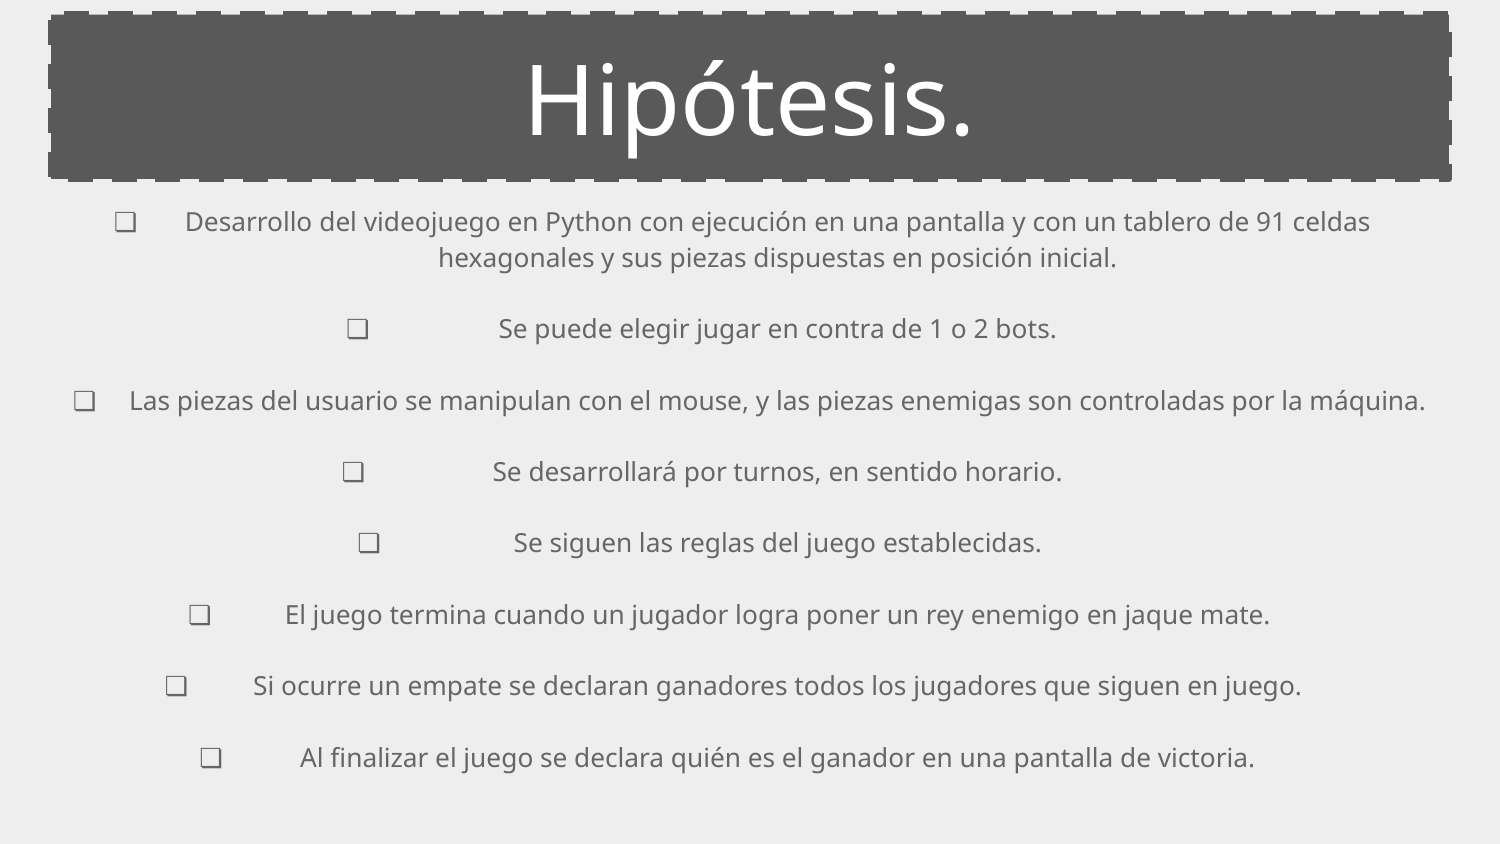

# Hipótesis.
Desarrollo del videojuego en Python con ejecución en una pantalla y con un tablero de 91 celdas hexagonales y sus piezas dispuestas en posición inicial.
Se puede elegir jugar en contra de 1 o 2 bots.
Las piezas del usuario se manipulan con el mouse, y las piezas enemigas son controladas por la máquina.
Se desarrollará por turnos, en sentido horario.
Se siguen las reglas del juego establecidas.
El juego termina cuando un jugador logra poner un rey enemigo en jaque mate.
Si ocurre un empate se declaran ganadores todos los jugadores que siguen en juego.
Al finalizar el juego se declara quién es el ganador en una pantalla de victoria.